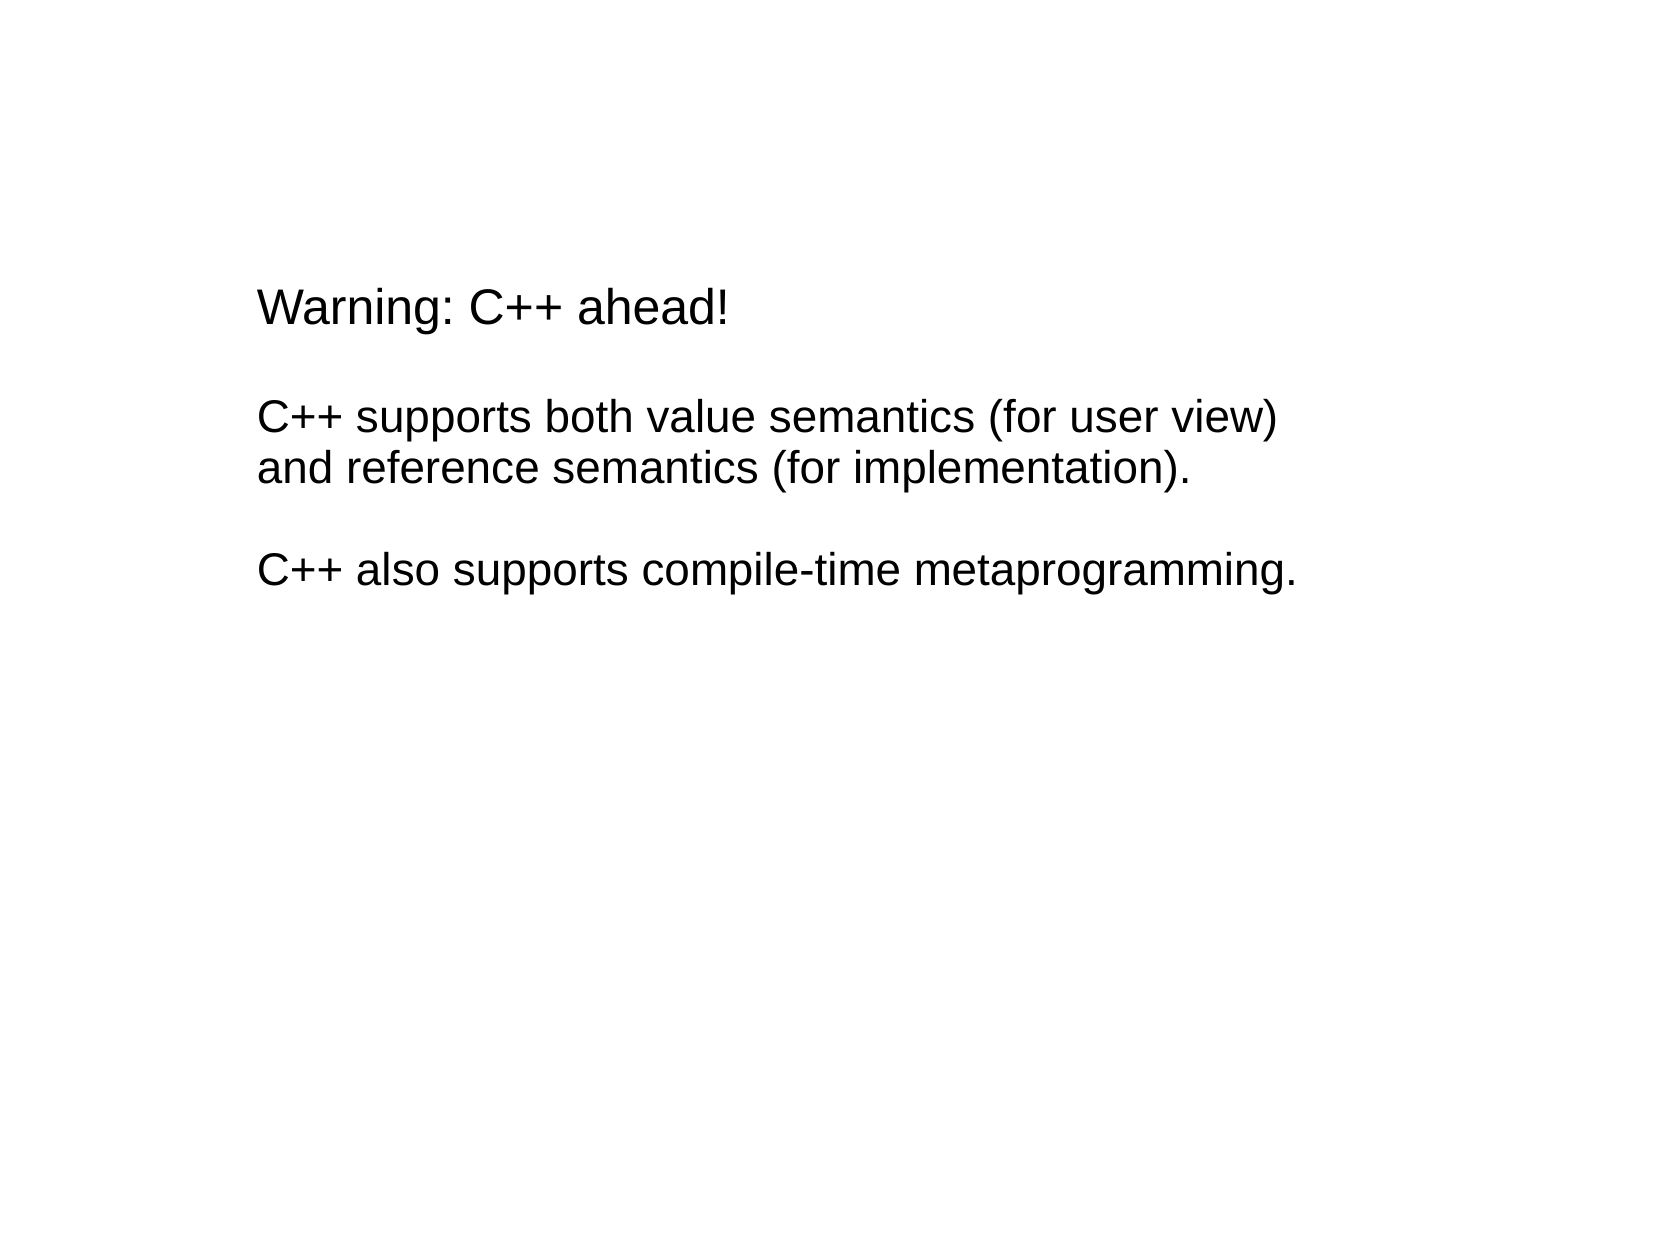

Warning: C++ ahead!
C++ supports both value semantics (for user view)
and reference semantics (for implementation).
C++ also supports compile-time metaprogramming.